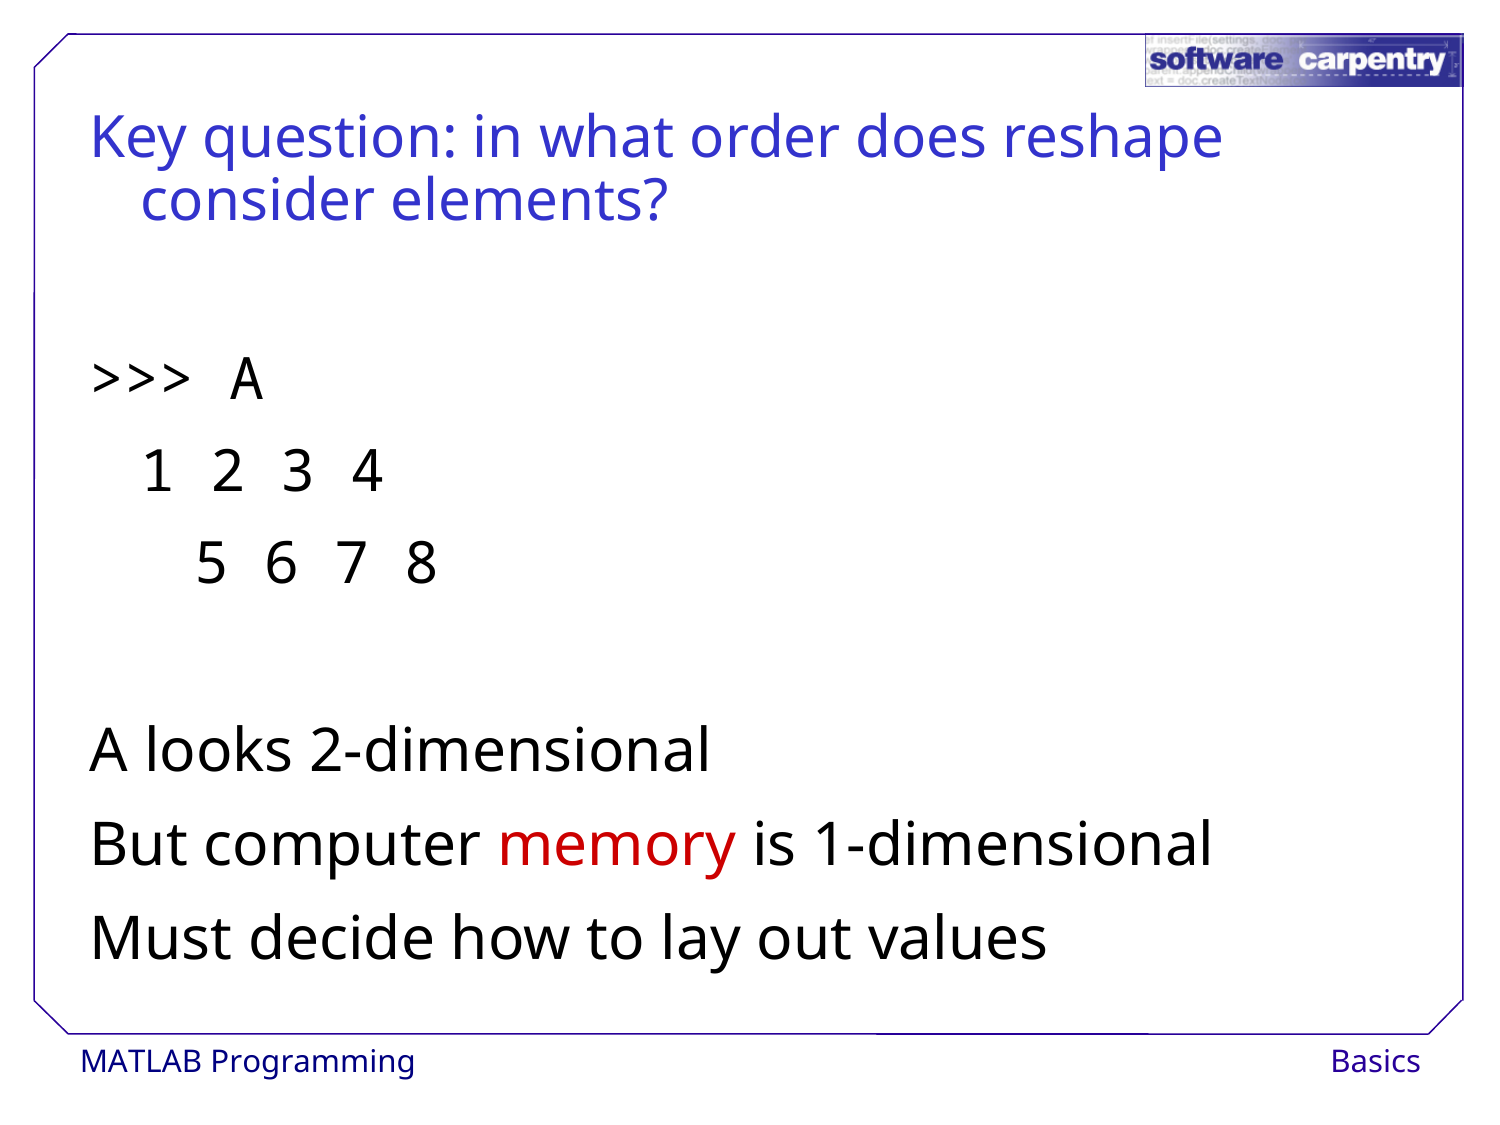

# Key question: in what order does reshape consider elements?
>>> A
	1 2 3 4
 5 6 7 8
A looks 2-dimensional
But computer memory is 1-dimensional
Must decide how to lay out values